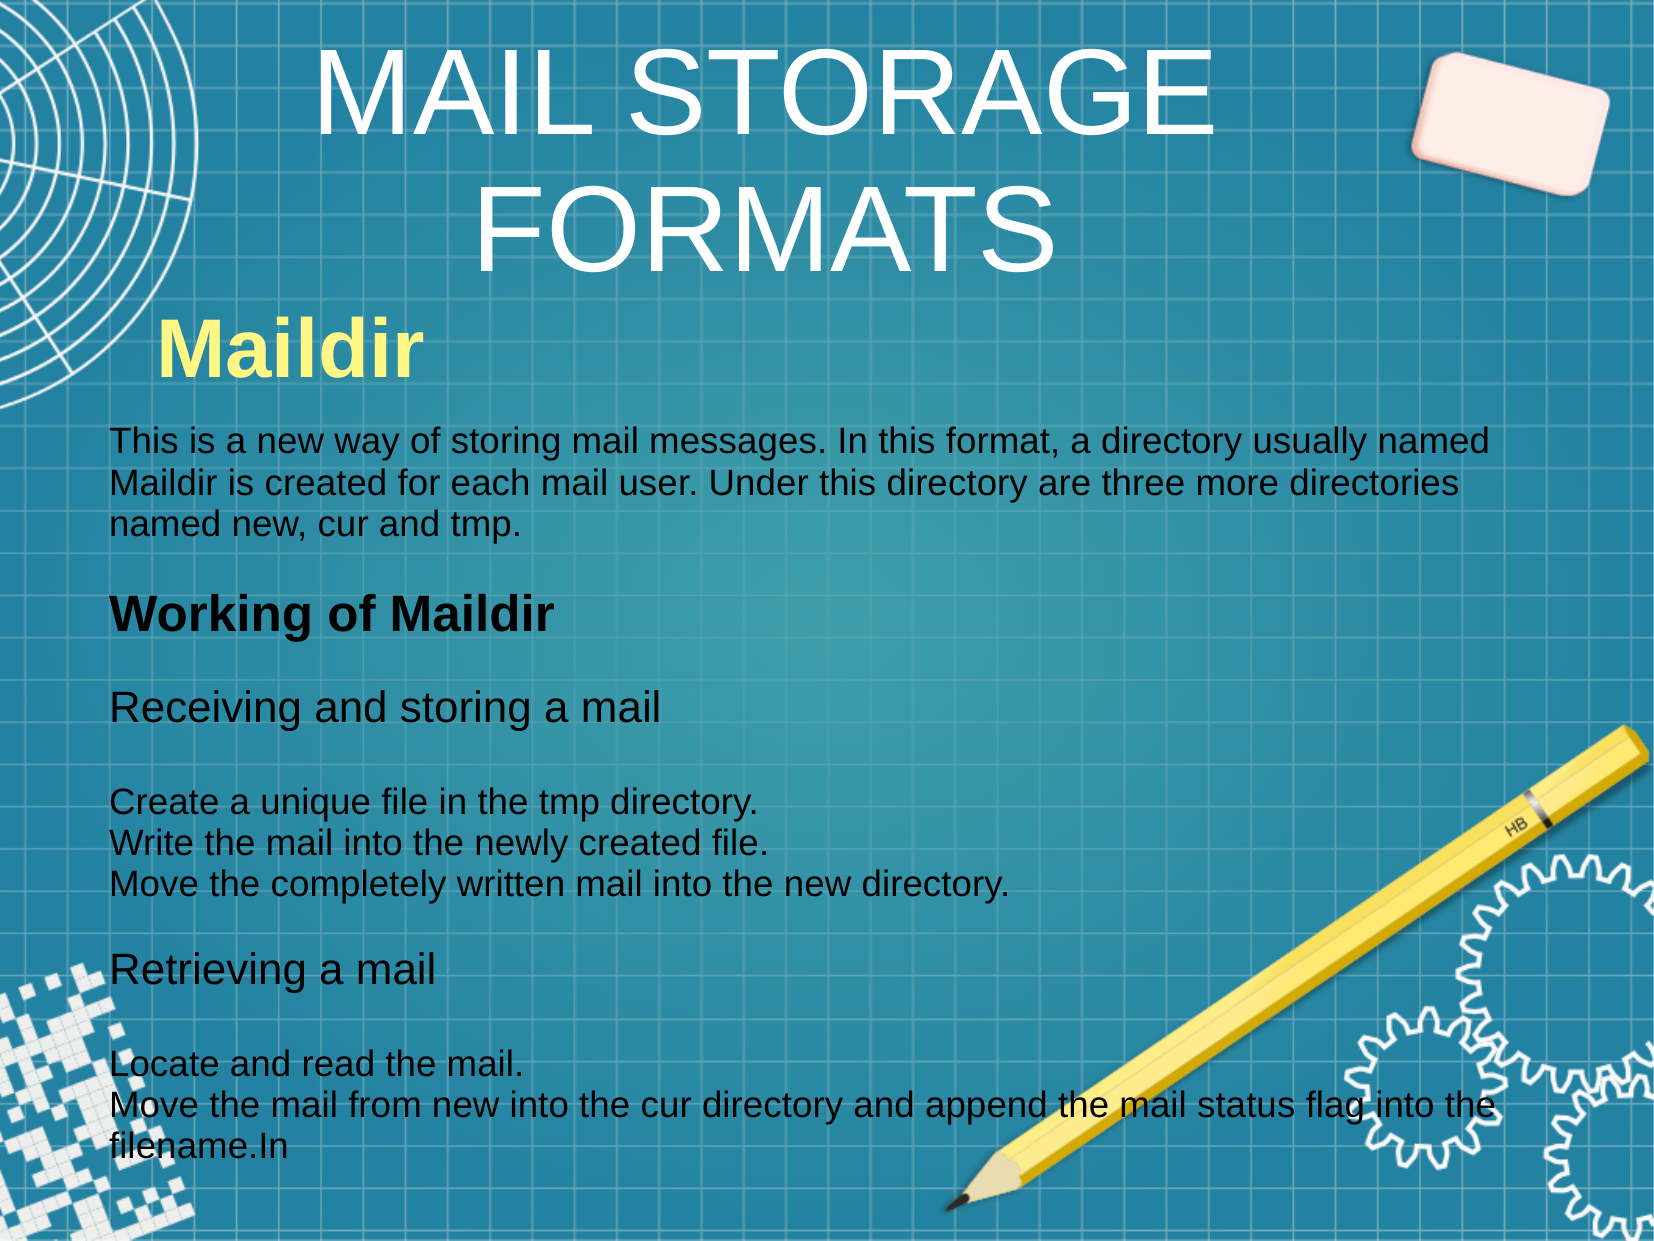

# MAIL STORAGE FORMATS
Maildir
This is a new way of storing mail messages. In this format, a directory usually named Maildir is created for each mail user. Under this directory are three more directories named new, cur and tmp.
Working of Maildir
Receiving and storing a mail
Create a unique file in the tmp directory.
Write the mail into the newly created file.
Move the completely written mail into the new directory.
Retrieving a mail
Locate and read the mail.
Move the mail from new into the cur directory and append the mail status flag into the filename.In